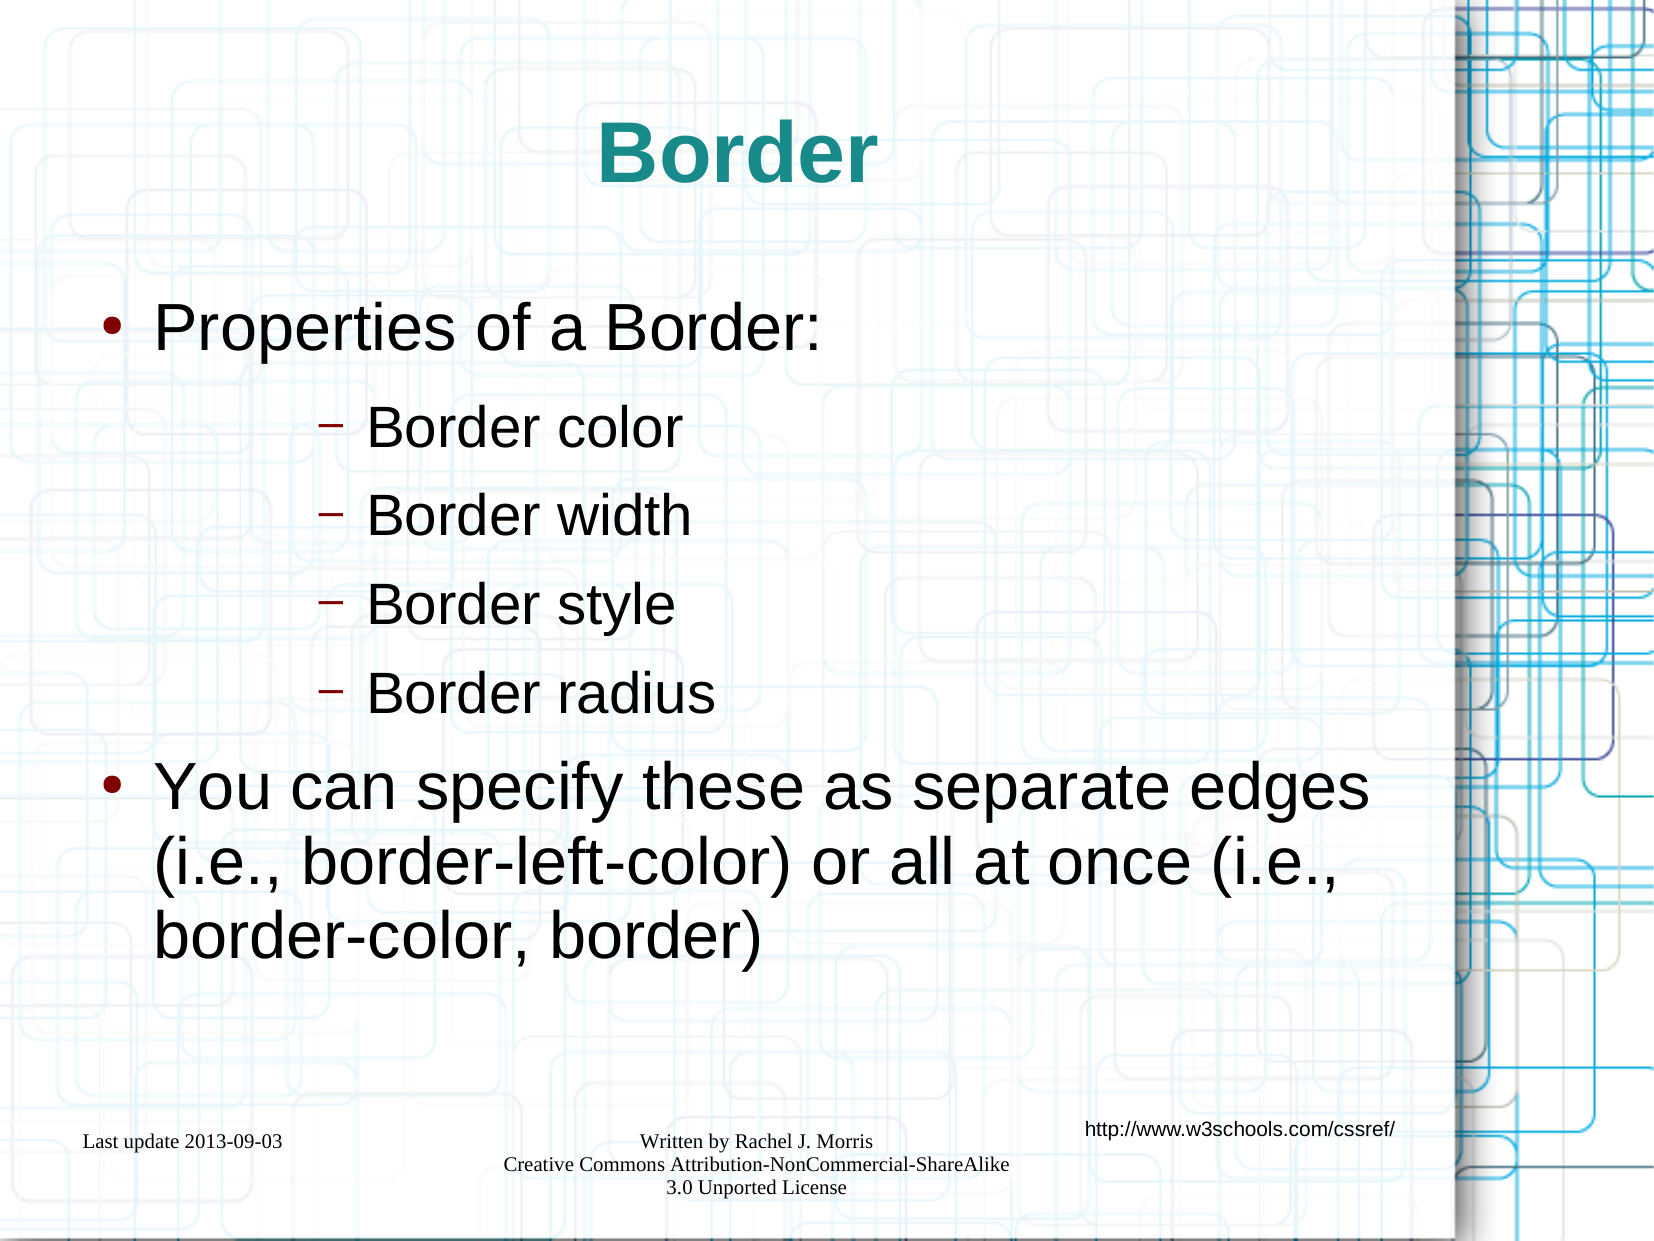

# Border
Properties of a Border:
Border color
Border width
Border style
Border radius
You can specify these as separate edges (i.e., border-left-color) or all at once (i.e., border-color, border)
http://www.w3schools.com/cssref/